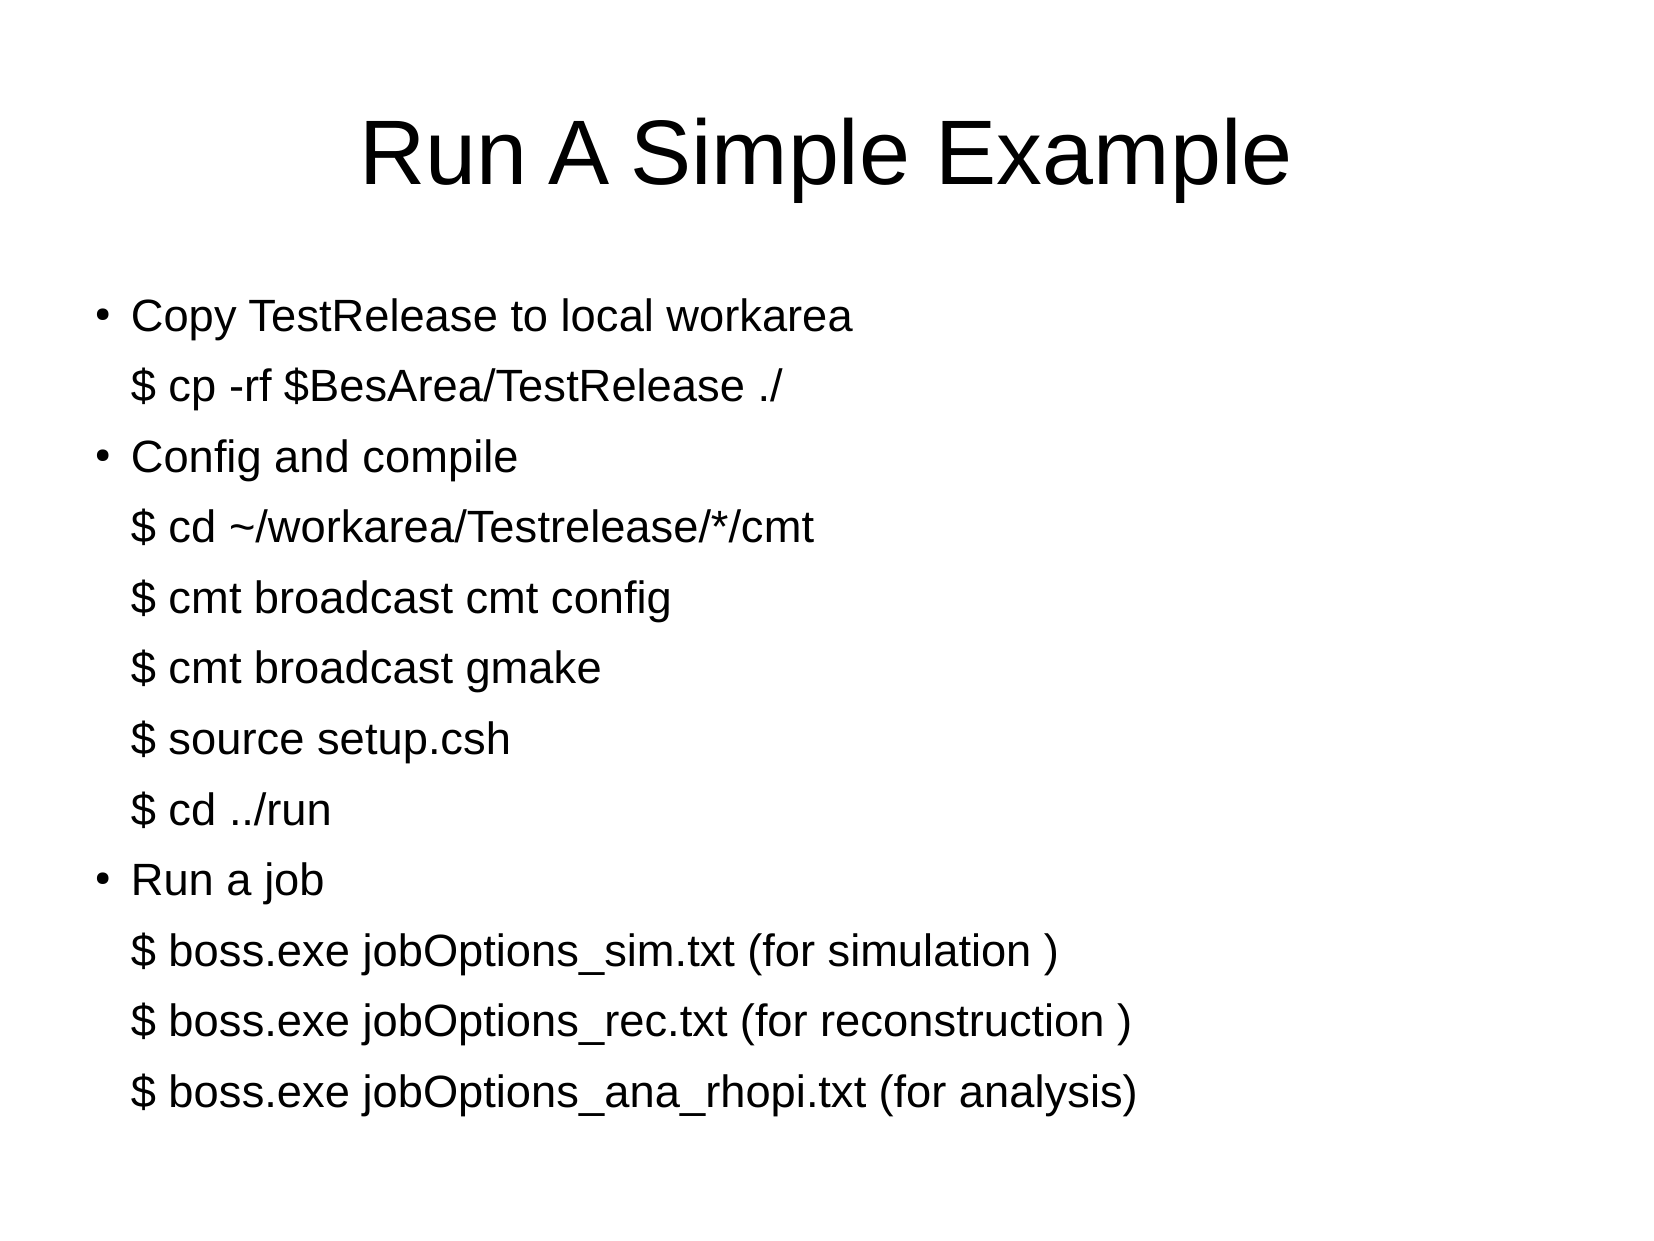

# Run A Simple Example
Copy TestRelease to local workarea
$ cp -rf $BesArea/TestRelease ./
Config and compile
$ cd ~/workarea/Testrelease/*/cmt
$ cmt broadcast cmt config
$ cmt broadcast gmake
$ source setup.csh
$ cd ../run
Run a job
$ boss.exe jobOptions_sim.txt (for simulation )
$ boss.exe jobOptions_rec.txt (for reconstruction )
$ boss.exe jobOptions_ana_rhopi.txt (for analysis)